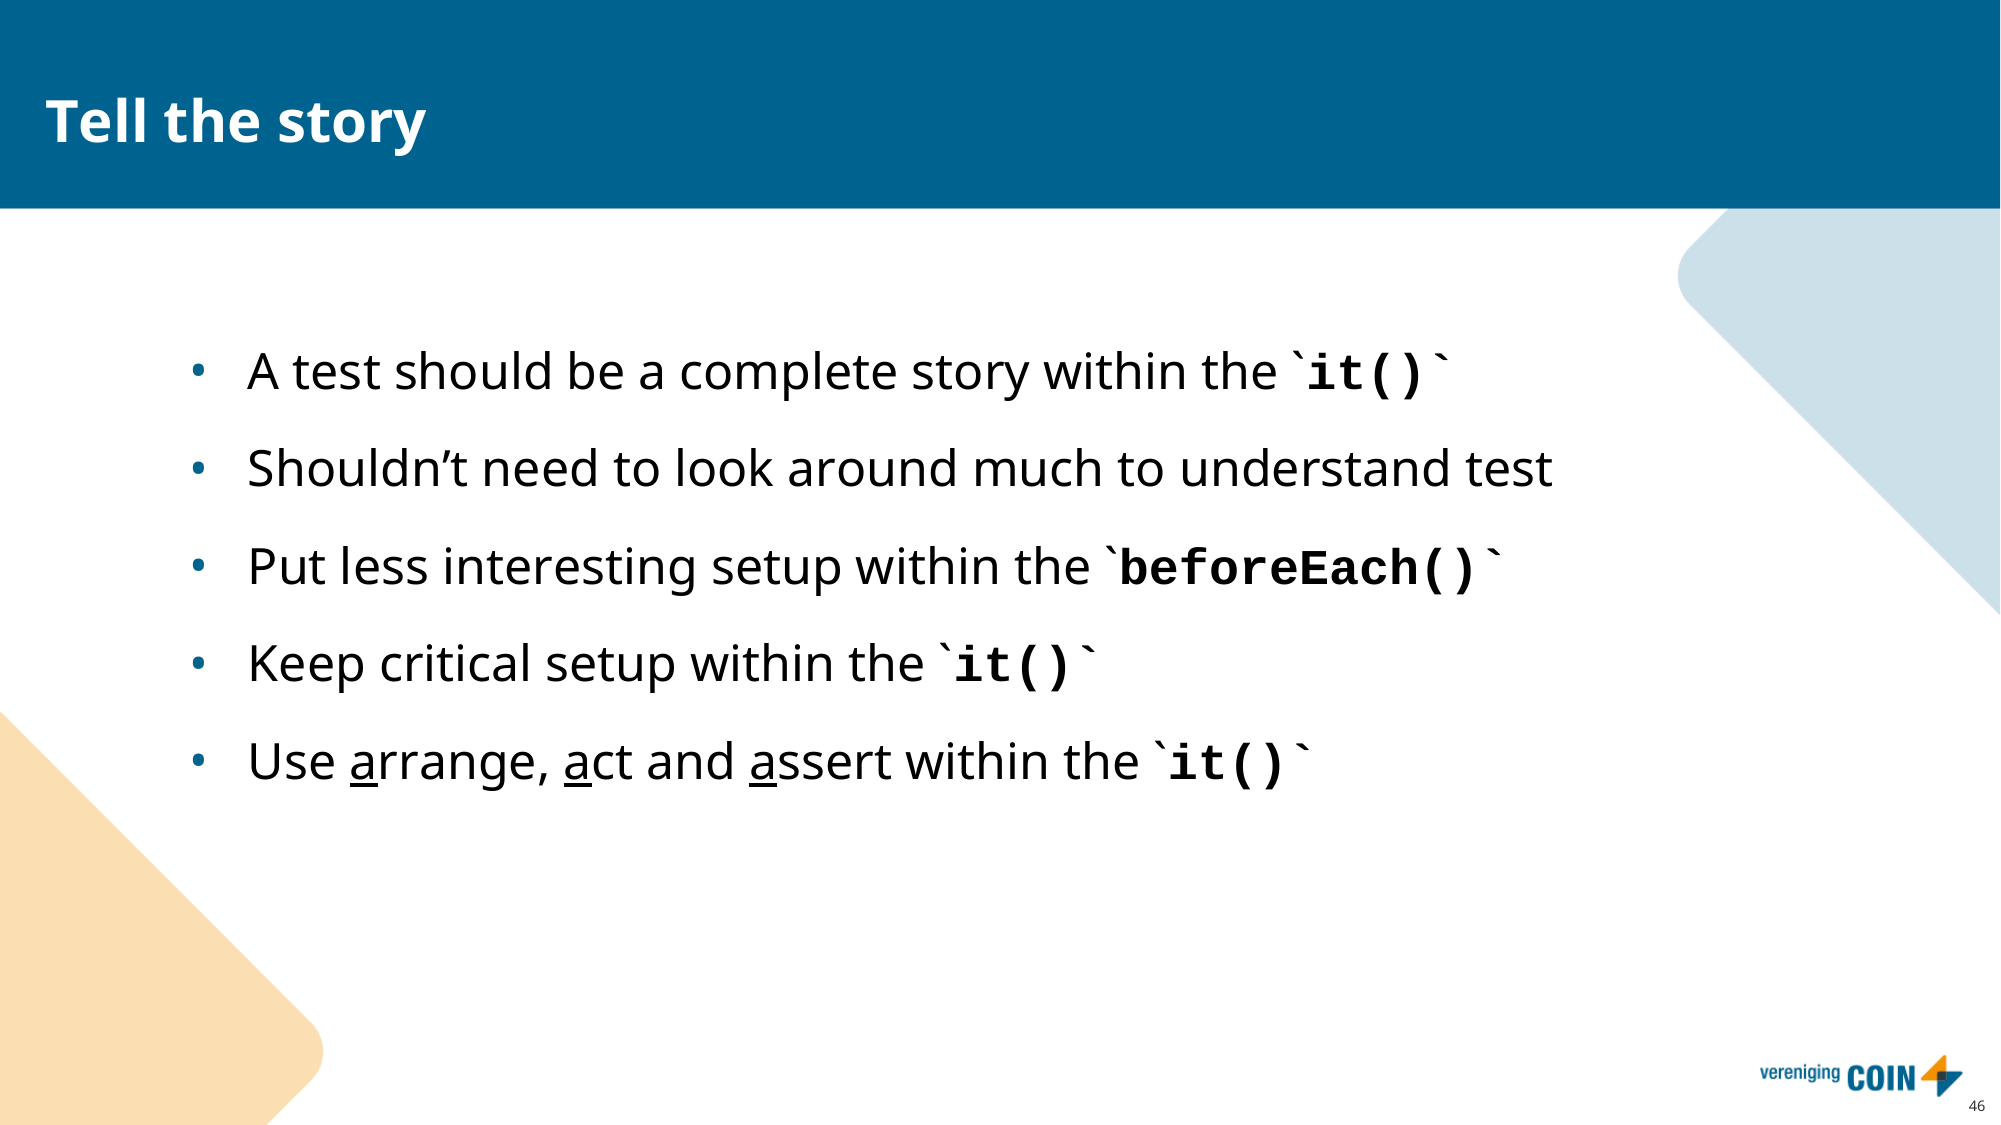

Tell the story
A test should be a complete story within the `it()`
Shouldn’t need to look around much to understand test
Put less interesting setup within the `beforeEach()`
Keep critical setup within the `it()`
Use arrange, act and assert within the `it()`